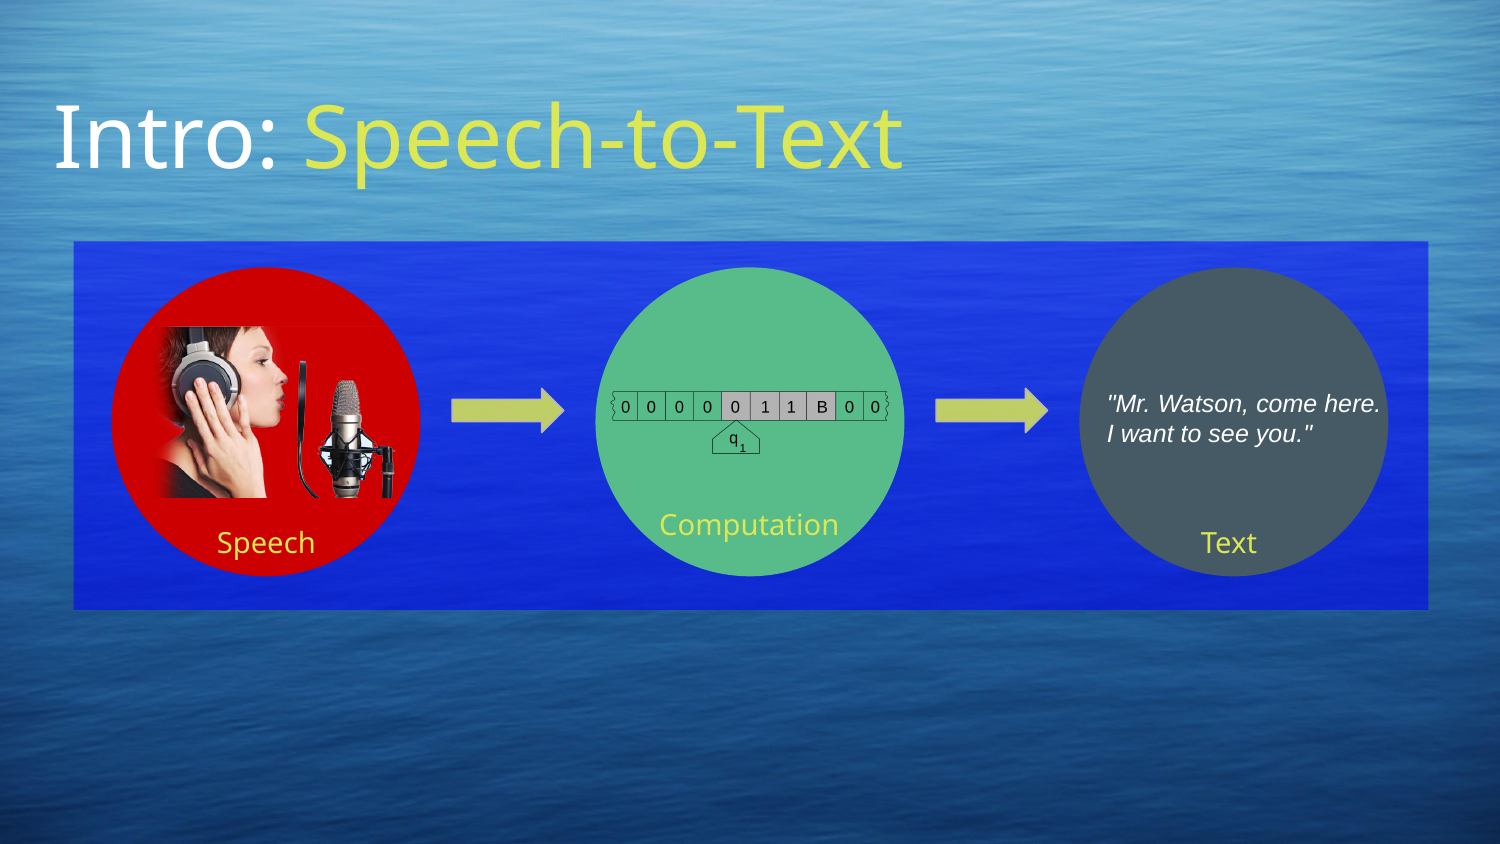

# Intro: Speech-to-Text
"Mr. Watson, come here. I want to see you."
Computation
Speech
Text